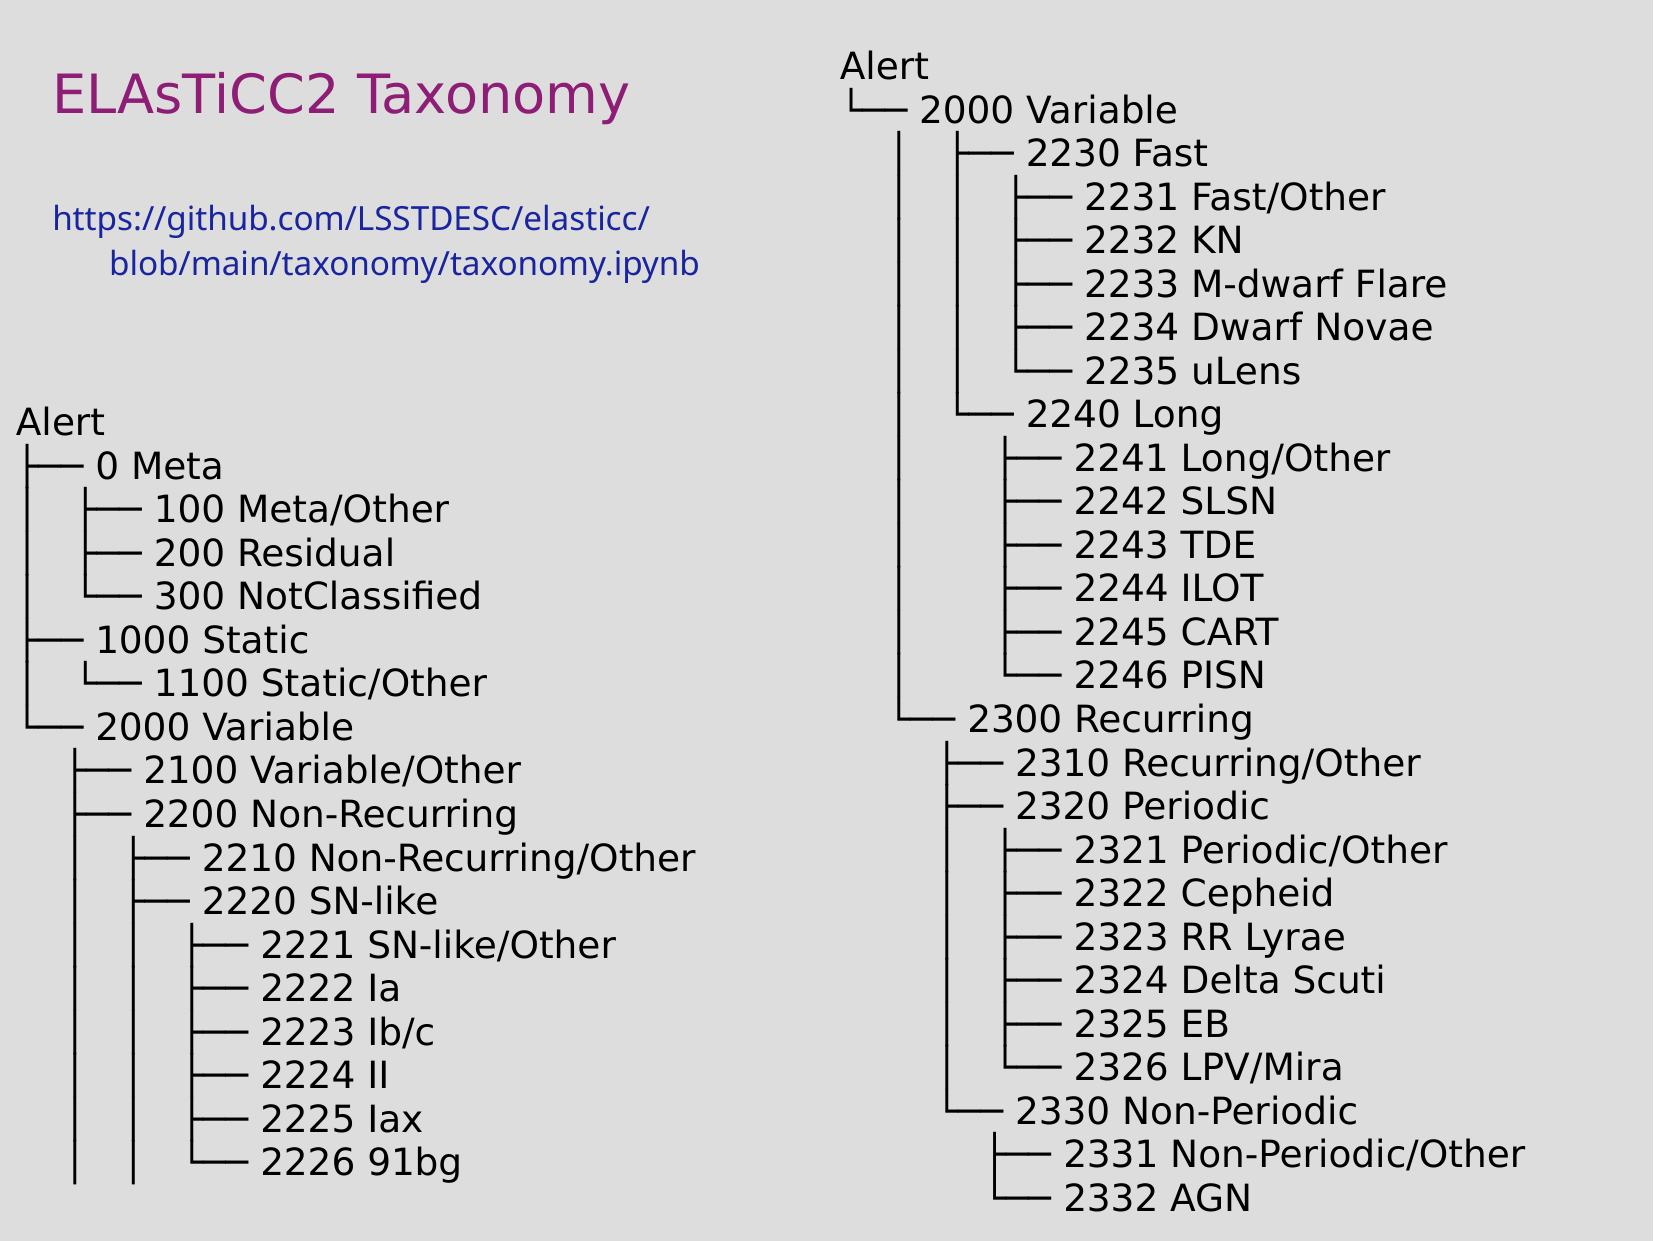

Alert
└── 2000 Variable
 │ ├── 2230 Fast
 │ │ ├── 2231 Fast/Other
 │ │ ├── 2232 KN
 │ │ ├── 2233 M-dwarf Flare
 │ │ ├── 2234 Dwarf Novae
 │ │ └── 2235 uLens
 │ └── 2240 Long
 │ ├── 2241 Long/Other
 │ ├── 2242 SLSN
 │ ├── 2243 TDE
 │ ├── 2244 ILOT
 │ ├── 2245 CART
 │ └── 2246 PISN
 └── 2300 Recurring
 ├── 2310 Recurring/Other
 ├── 2320 Periodic
 │ ├── 2321 Periodic/Other
 │ ├── 2322 Cepheid
 │ ├── 2323 RR Lyrae
 │ ├── 2324 Delta Scuti
 │ ├── 2325 EB
 │ └── 2326 LPV/Mira
 └── 2330 Non-Periodic
 ├── 2331 Non-Periodic/Other
 └── 2332 AGN
ELAsTiCC2 Taxonomy
https://github.com/LSSTDESC/elasticc/blob/main/taxonomy/taxonomy.ipynb
Alert
├── 0 Meta
│ ├── 100 Meta/Other
│ ├── 200 Residual
│ └── 300 NotClassified
├── 1000 Static
│ └── 1100 Static/Other
└── 2000 Variable
 ├── 2100 Variable/Other
 ├── 2200 Non-Recurring
 │ ├── 2210 Non-Recurring/Other
 │ ├── 2220 SN-like
 │ │ ├── 2221 SN-like/Other
 │ │ ├── 2222 Ia
 │ │ ├── 2223 Ib/c
 │ │ ├── 2224 II
 │ │ ├── 2225 Iax
 │ │ └── 2226 91bg